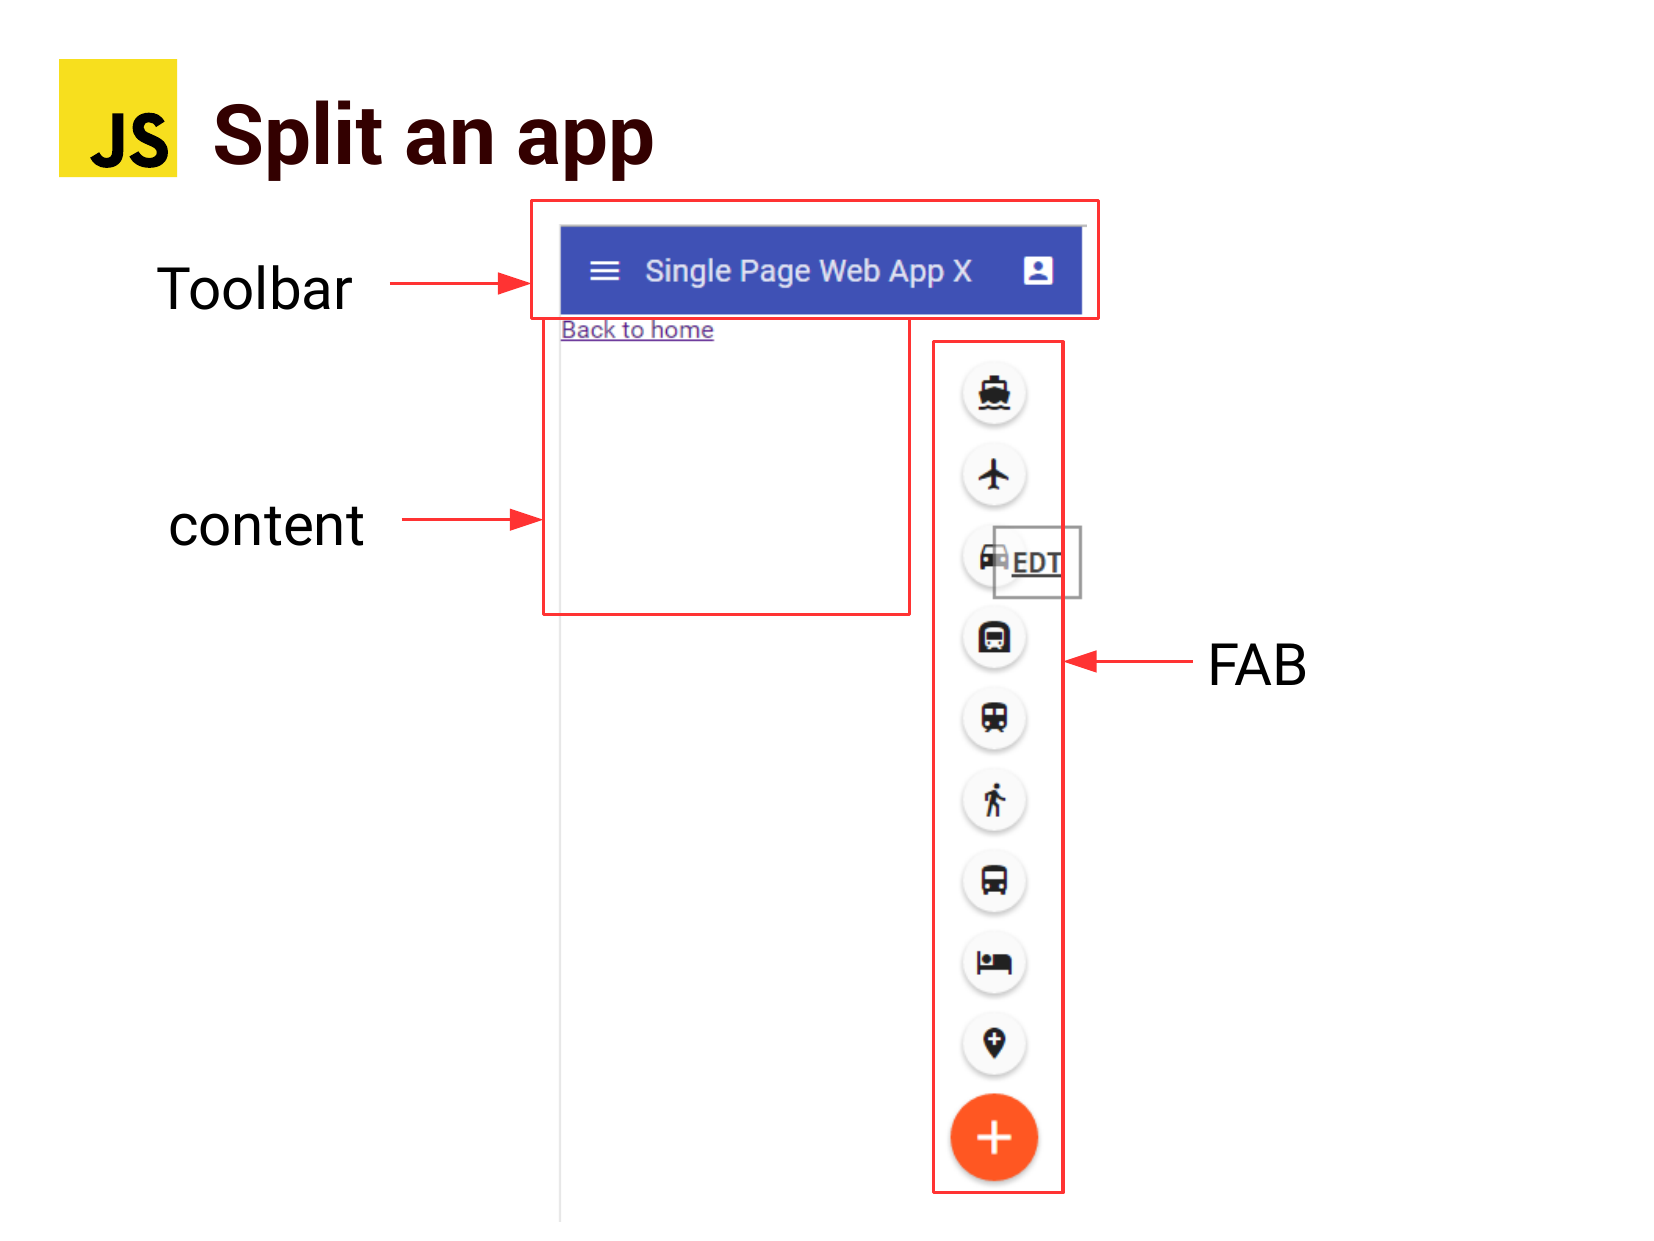

# Split an app
Toolbar
content
FAB